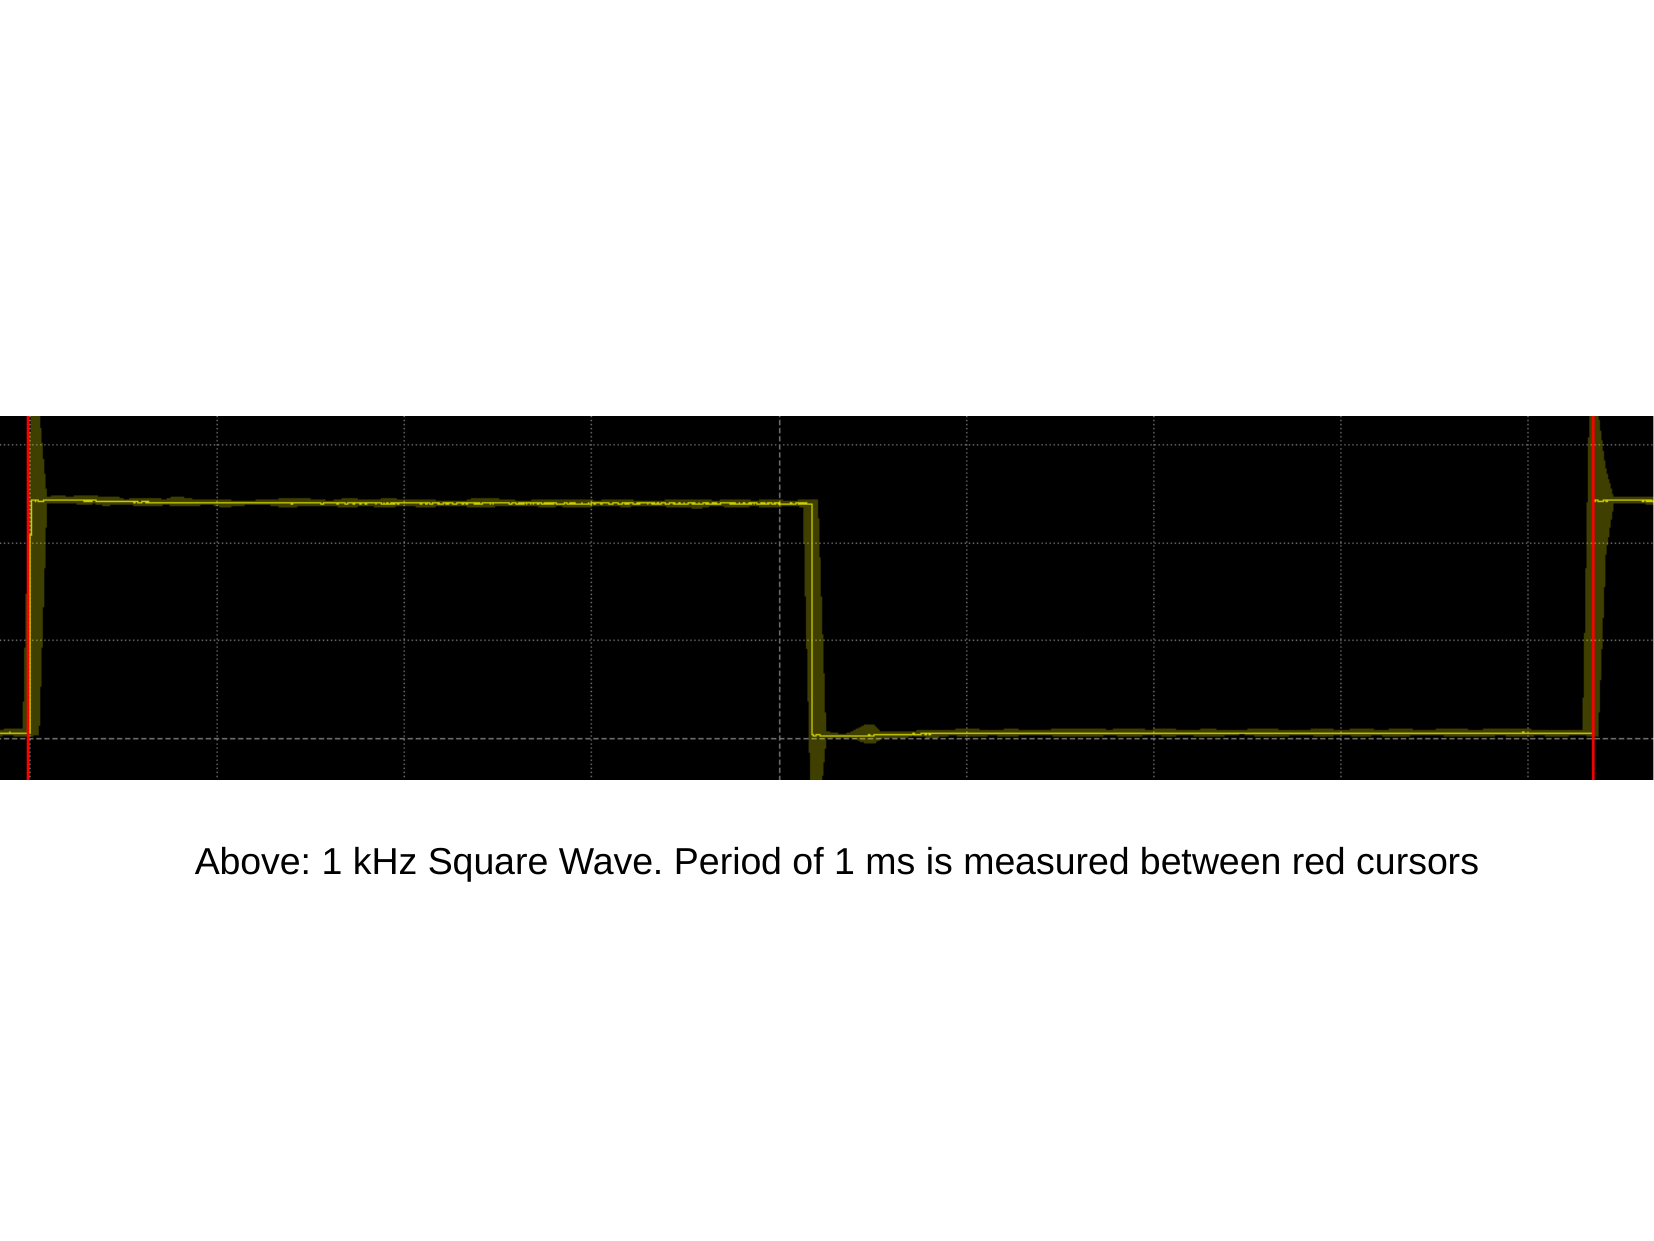

Above: 1 kHz Square Wave. Period of 1 ms is measured between red cursors